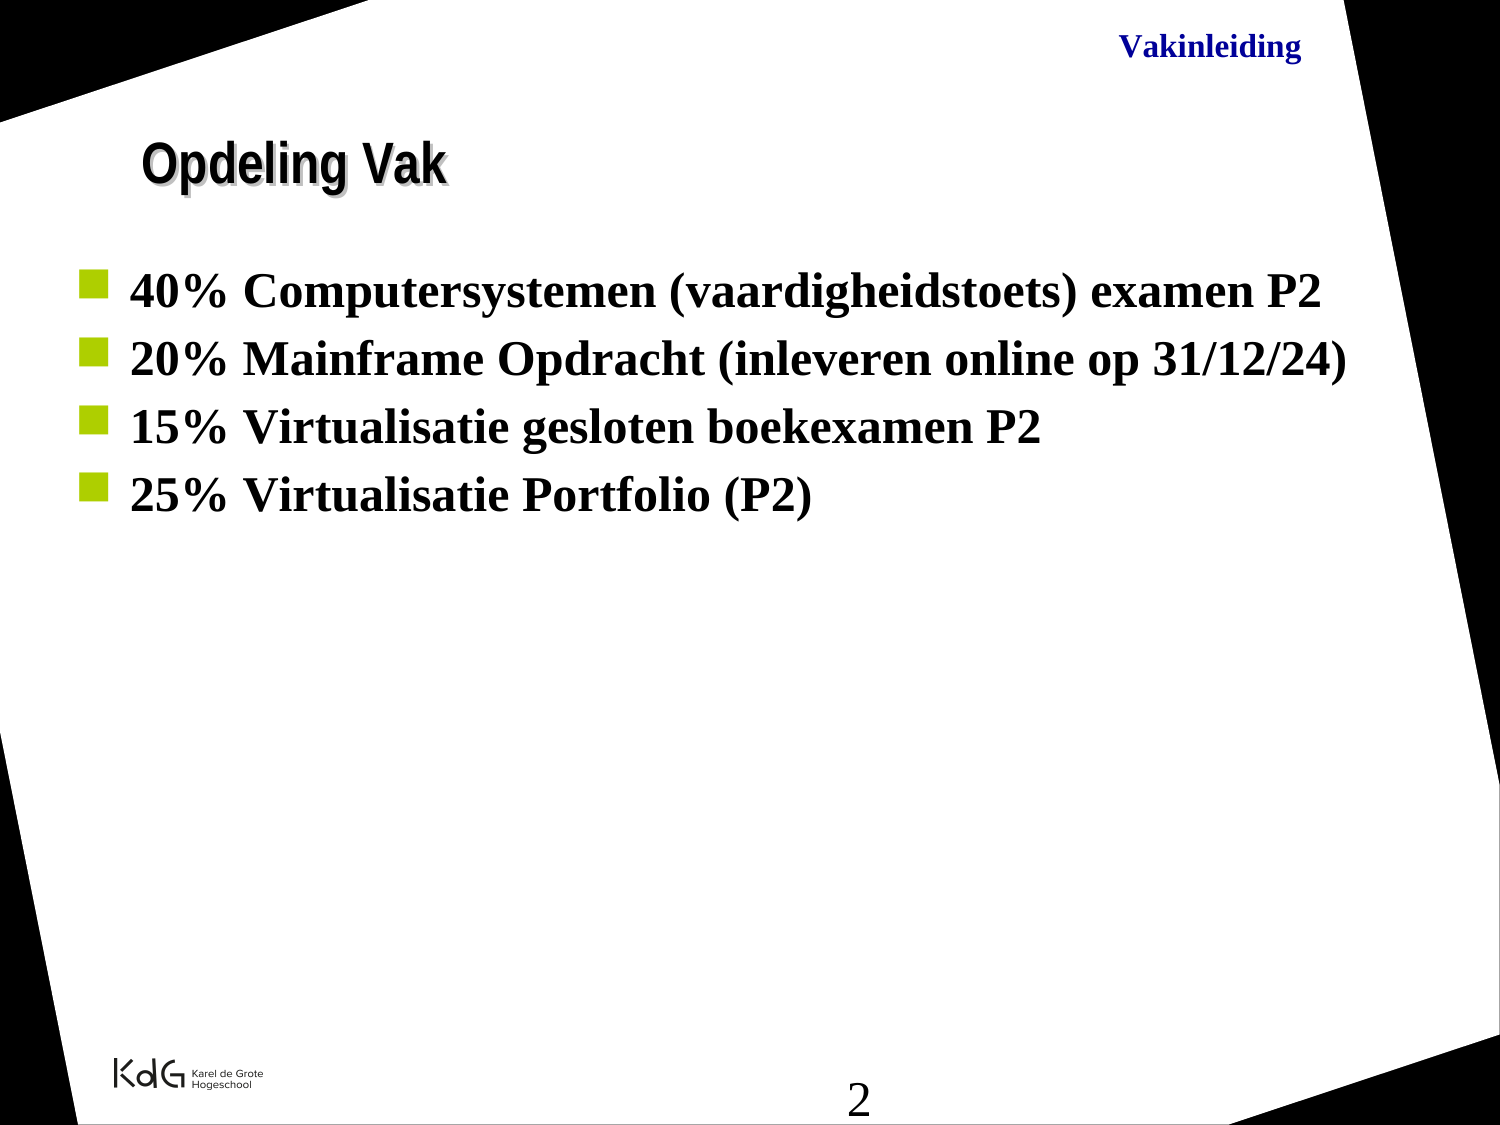

# Opdeling Vak
40% Computersystemen (vaardigheidstoets) examen P2
20% Mainframe Opdracht (inleveren online op 31/12/24)
15% Virtualisatie gesloten boekexamen P2
25% Virtualisatie Portfolio (P2)